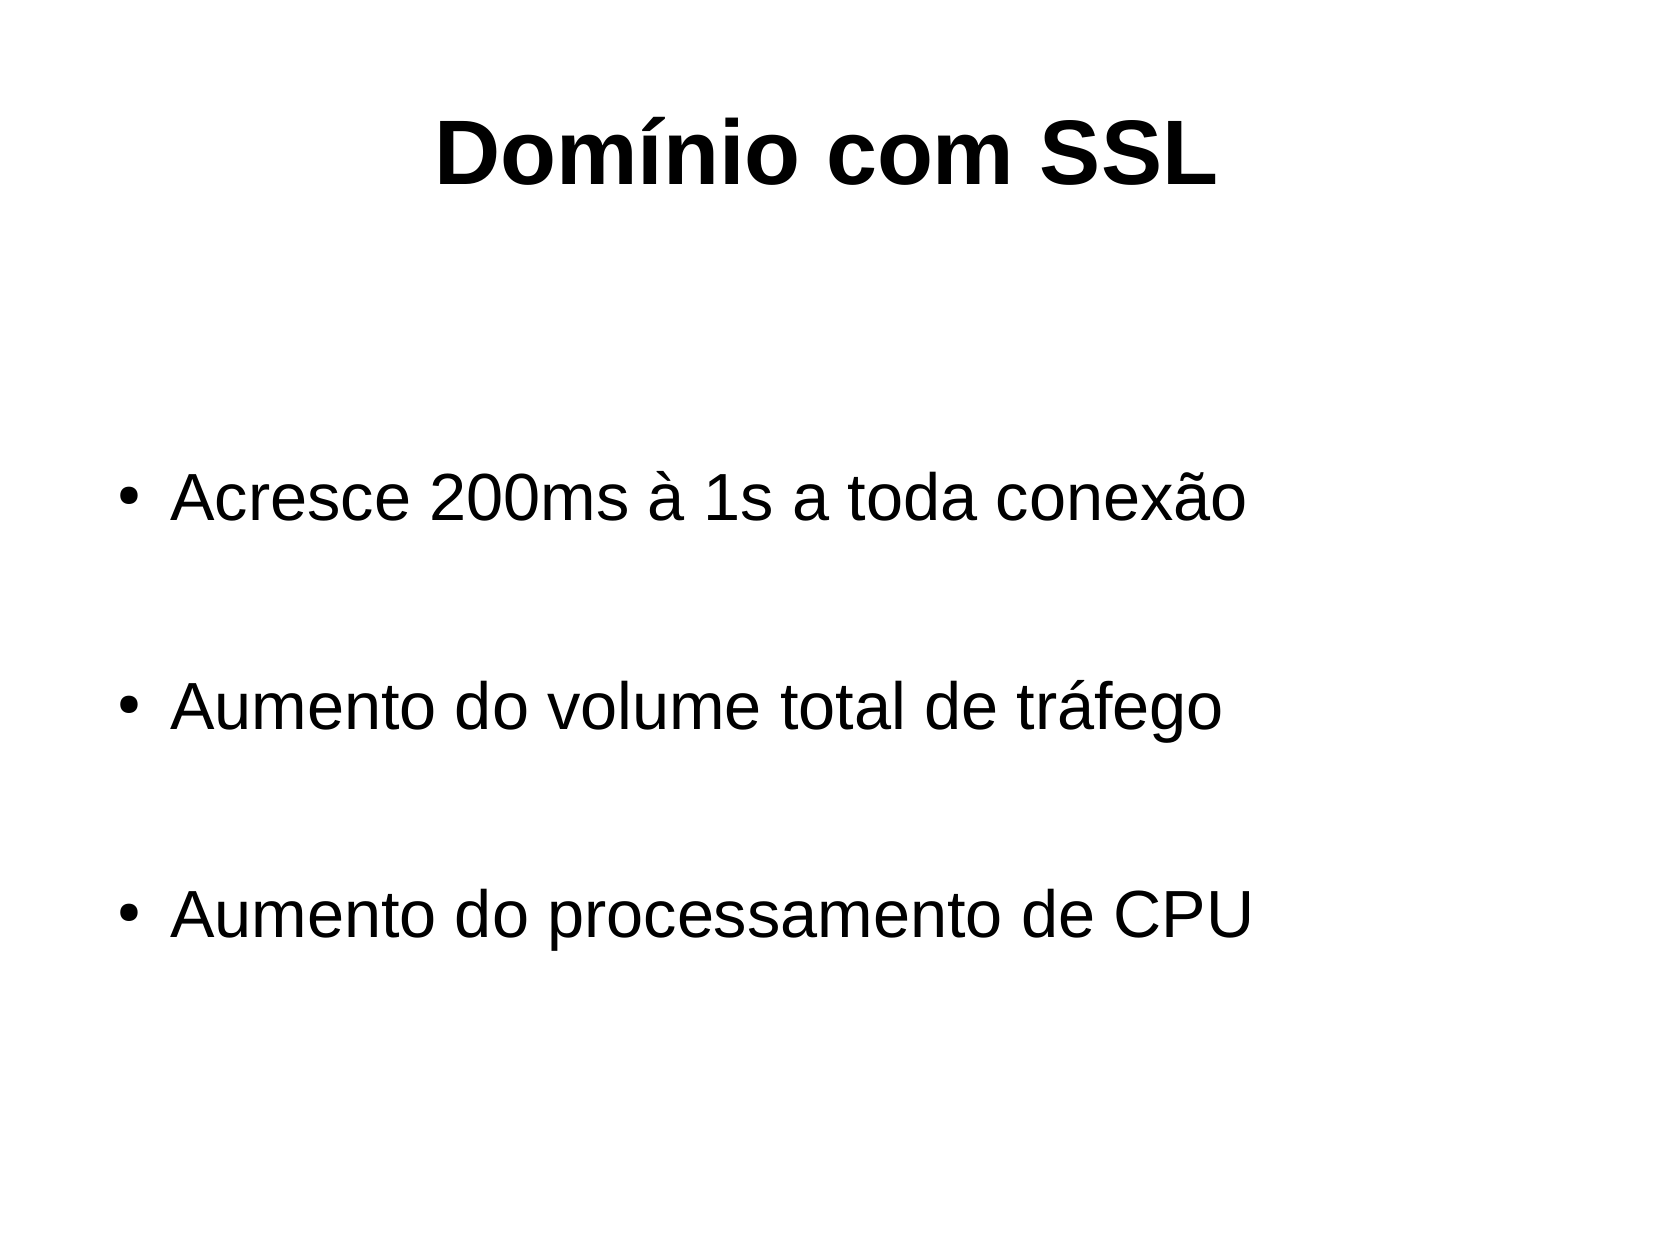

# Domínio com SSL
Acresce 200ms à 1s a toda conexão
Aumento do volume total de tráfego
Aumento do processamento de CPU